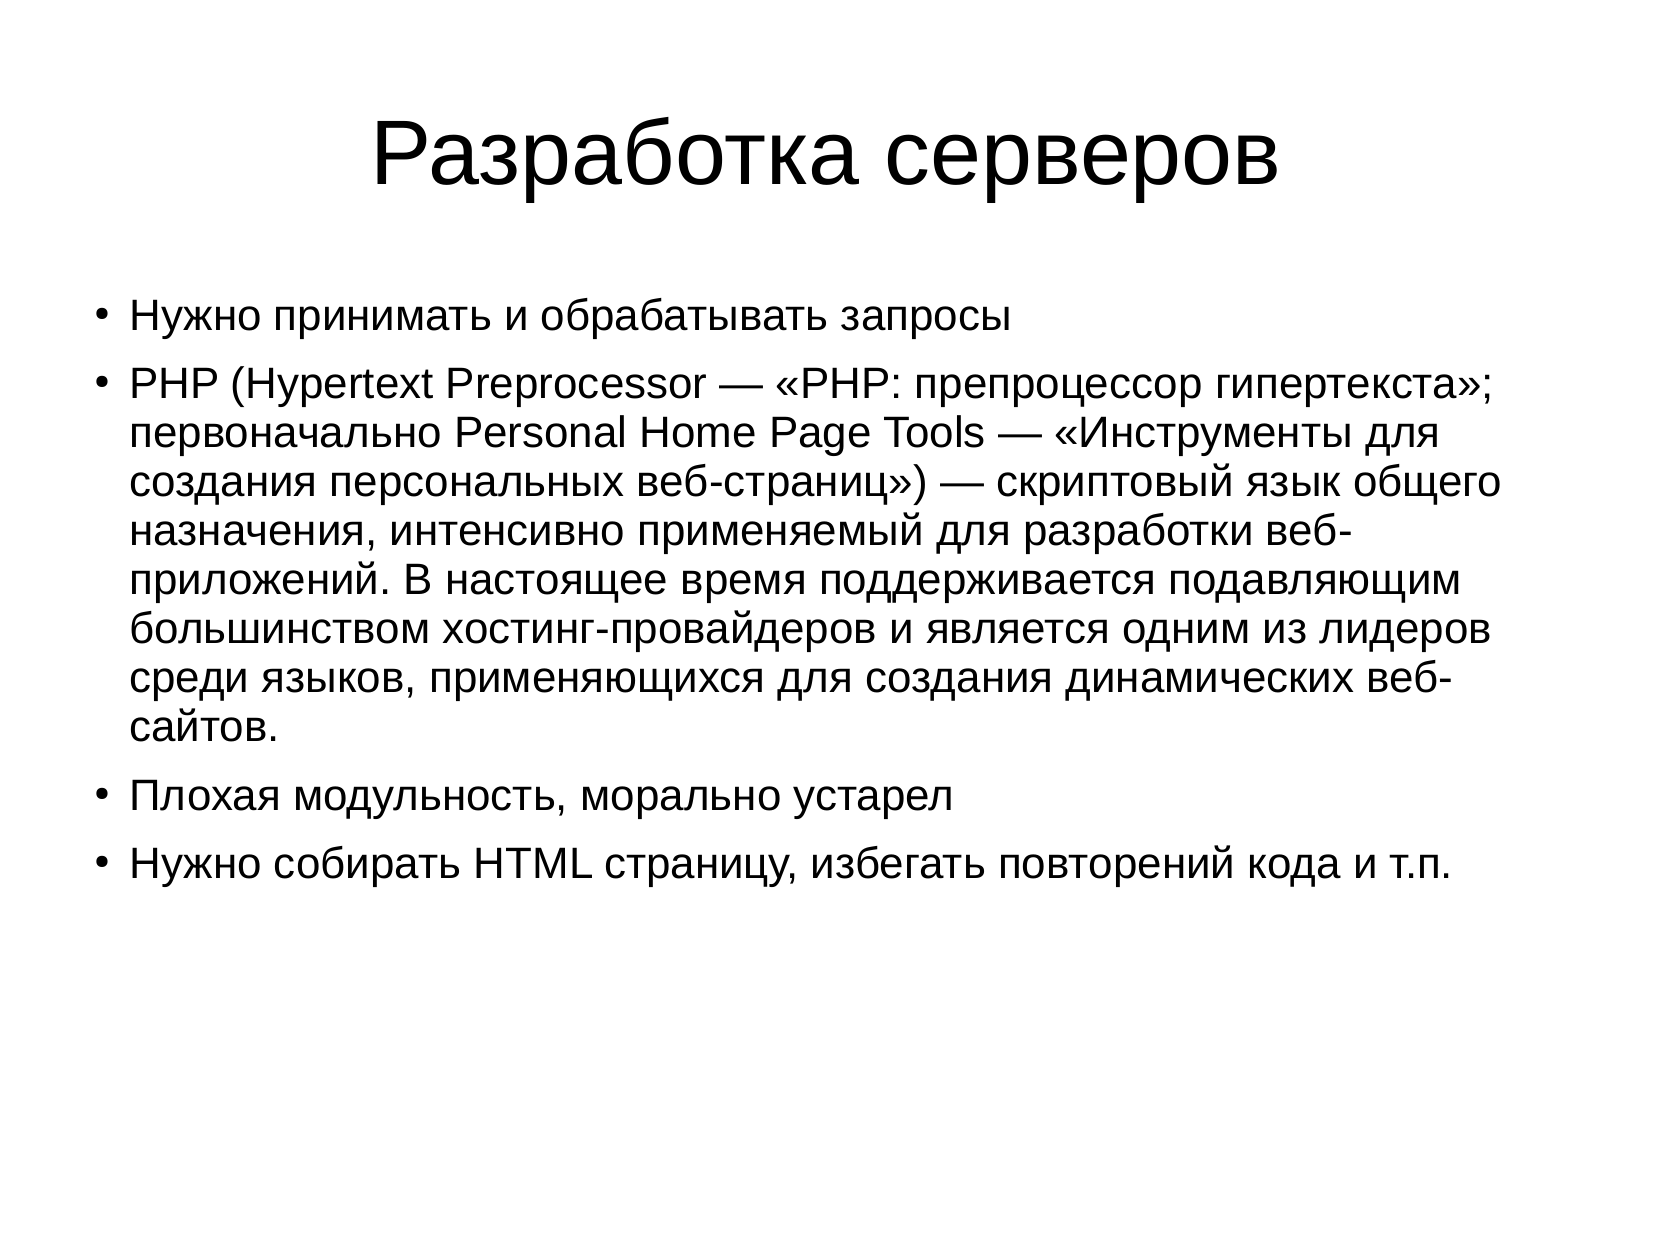

# Разработка серверов
Нужно принимать и обрабатывать запросы
PHP (Hypertext Preprocessor — «PHP: препроцессор гипертекста»; первоначально Personal Home Page Tools — «Инструменты для создания персональных веб-страниц») — скриптовый язык общего назначения, интенсивно применяемый для разработки веб-приложений. В настоящее время поддерживается подавляющим большинством хостинг-провайдеров и является одним из лидеров среди языков, применяющихся для создания динамических веб-сайтов.
Плохая модульность, морально устарел
Нужно собирать HTML страницу, избегать повторений кода и т.п.